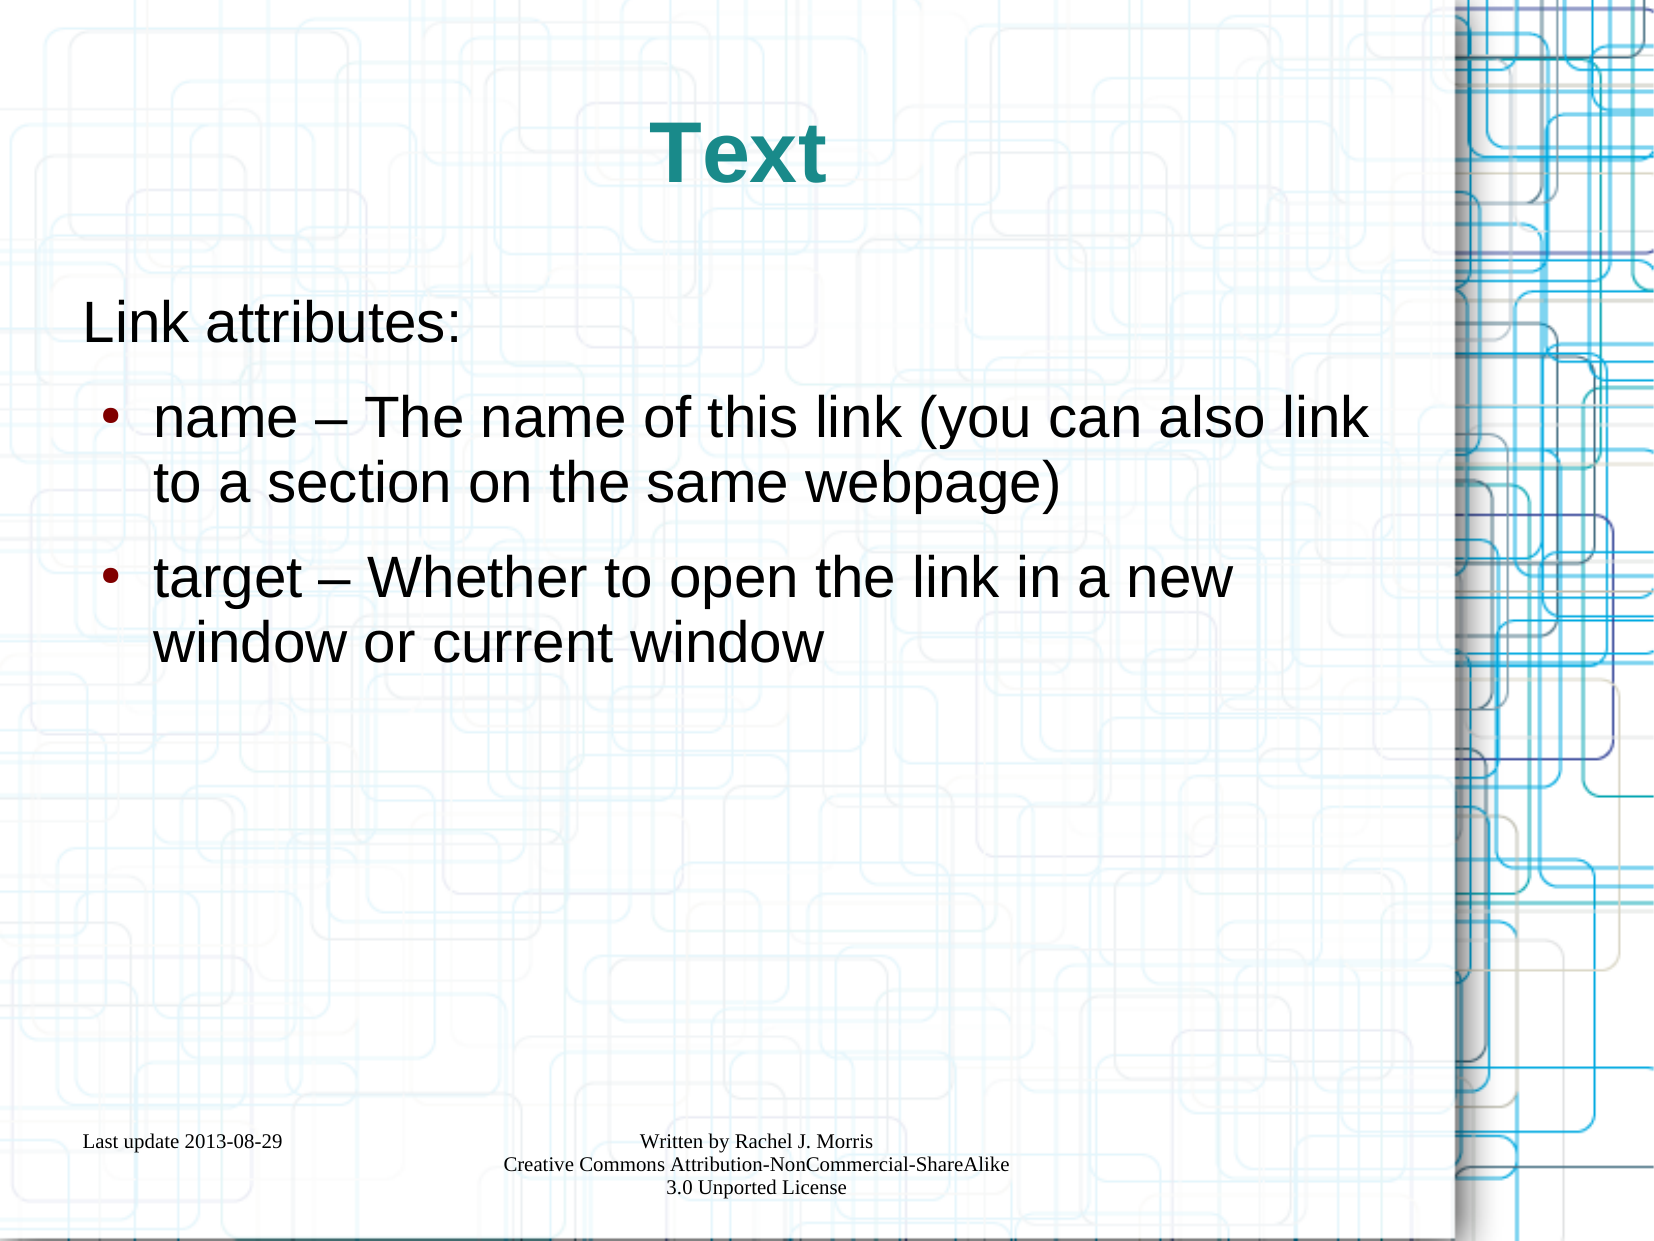

# Text
Link attributes:
name – The name of this link (you can also link to a section on the same webpage)
target – Whether to open the link in a new window or current window